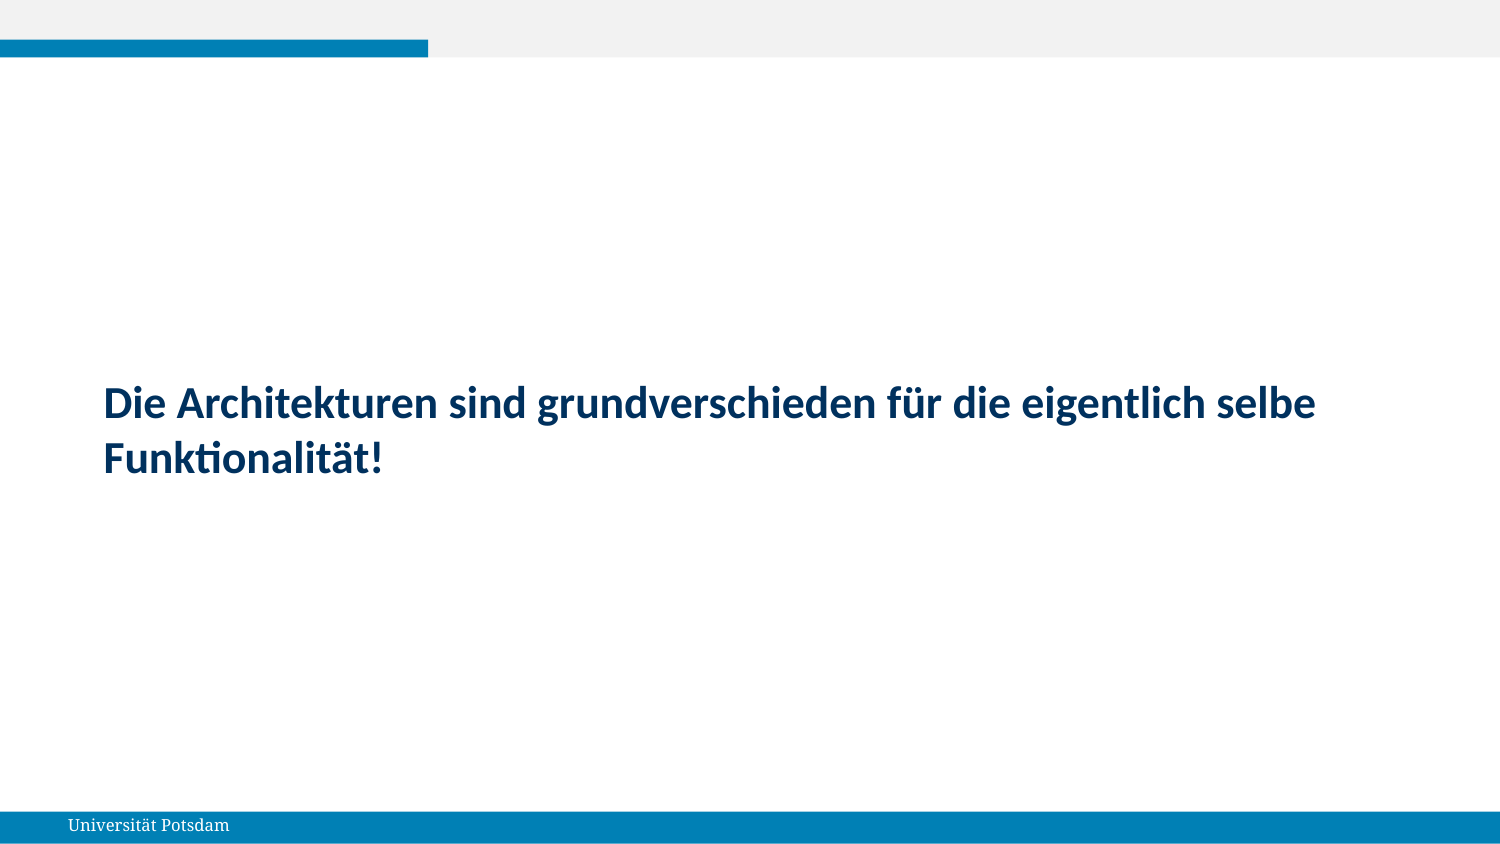

# Die Architekturen sind grundverschieden für die eigentlich selbe Funktionalität!